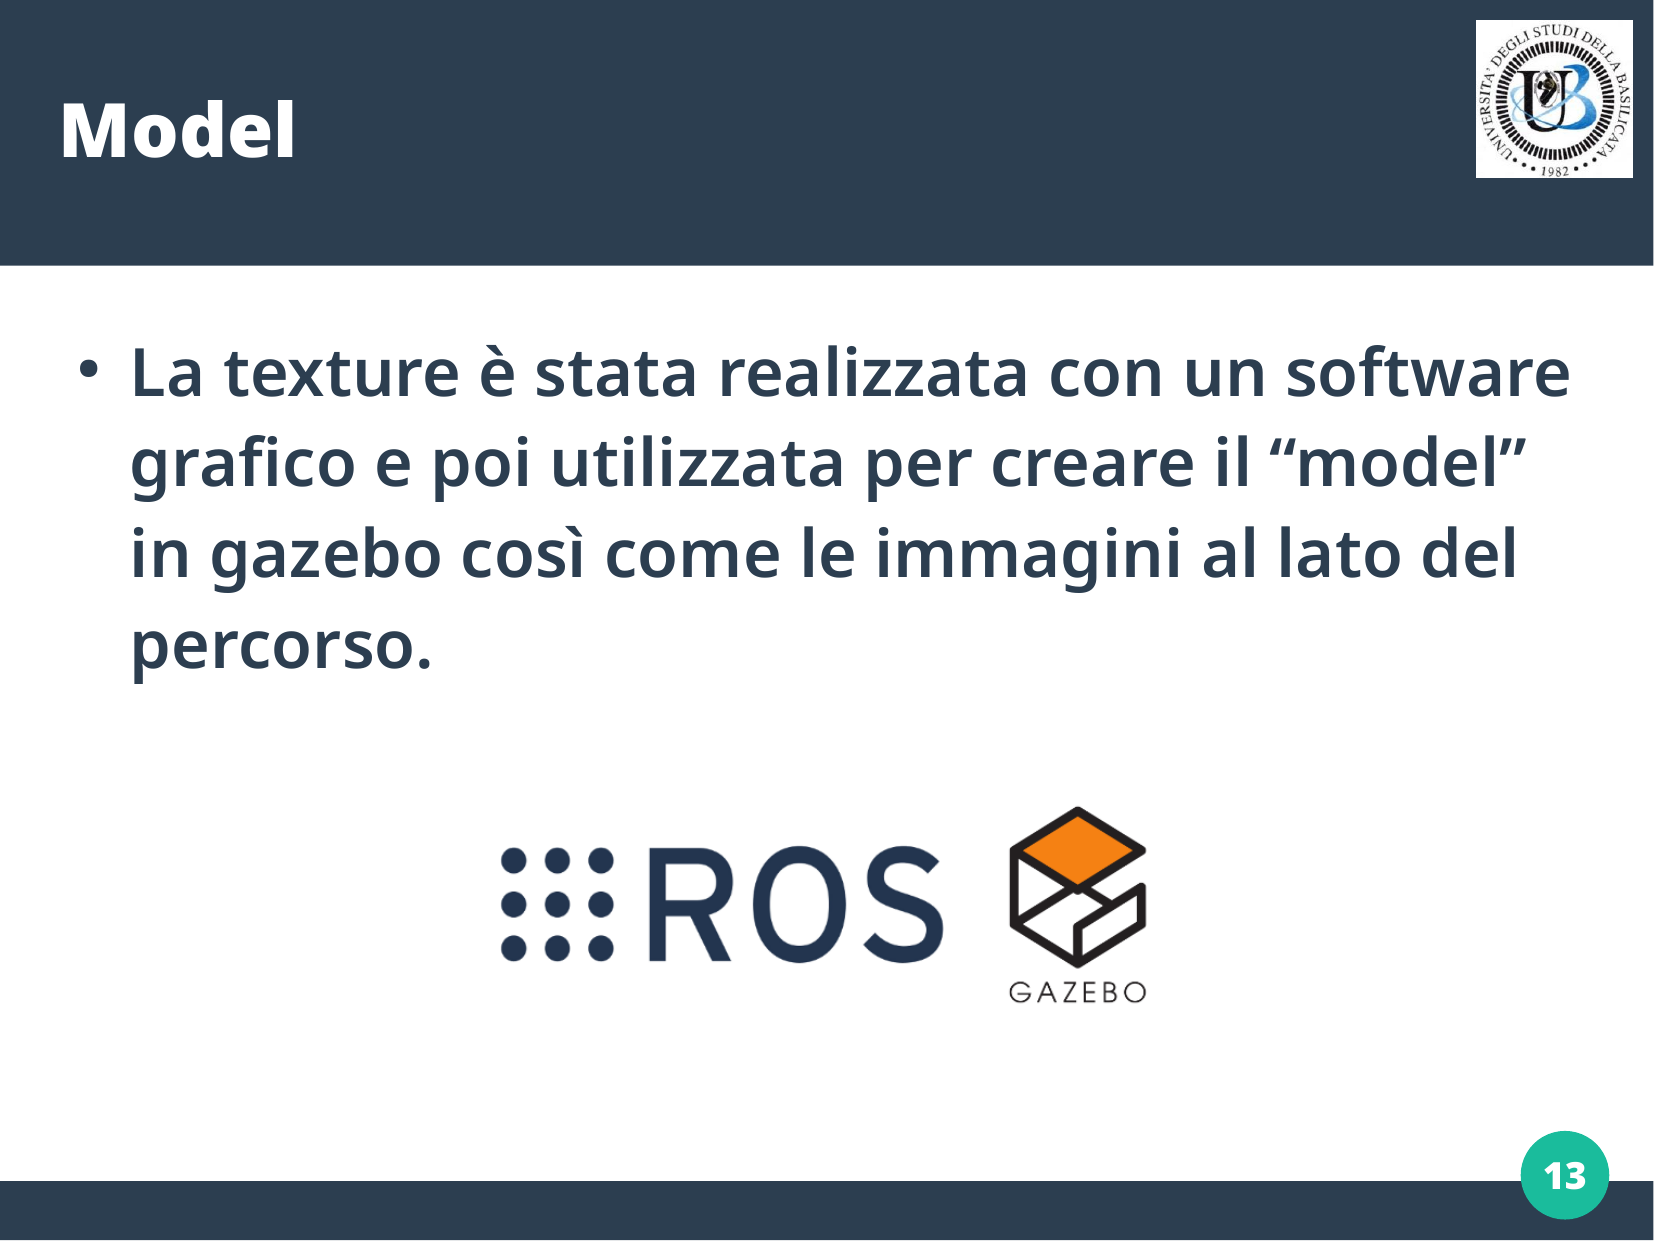

# Model
La texture è stata realizzata con un software grafico e poi utilizzata per creare il “model” in gazebo così come le immagini al lato del percorso.
13